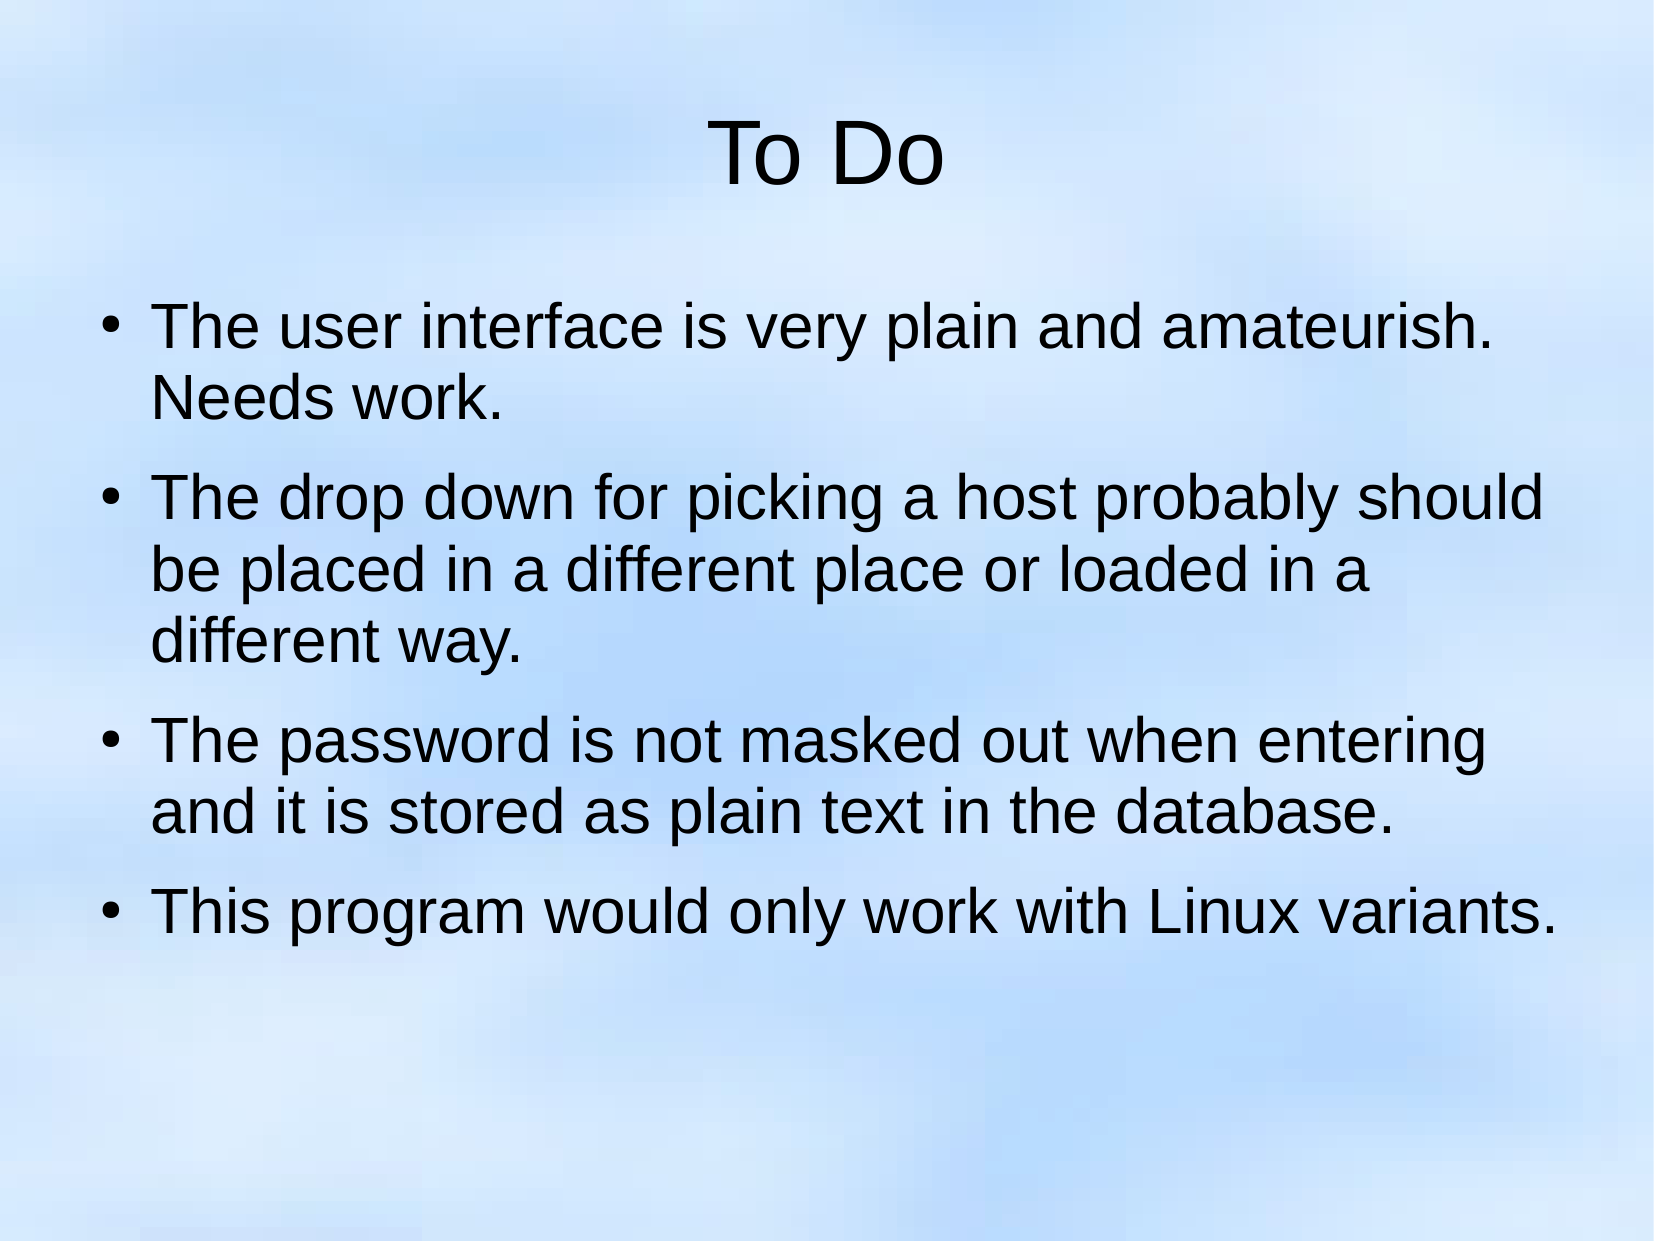

# To Do
The user interface is very plain and amateurish. Needs work.
The drop down for picking a host probably should be placed in a different place or loaded in a different way.
The password is not masked out when entering and it is stored as plain text in the database.
This program would only work with Linux variants.